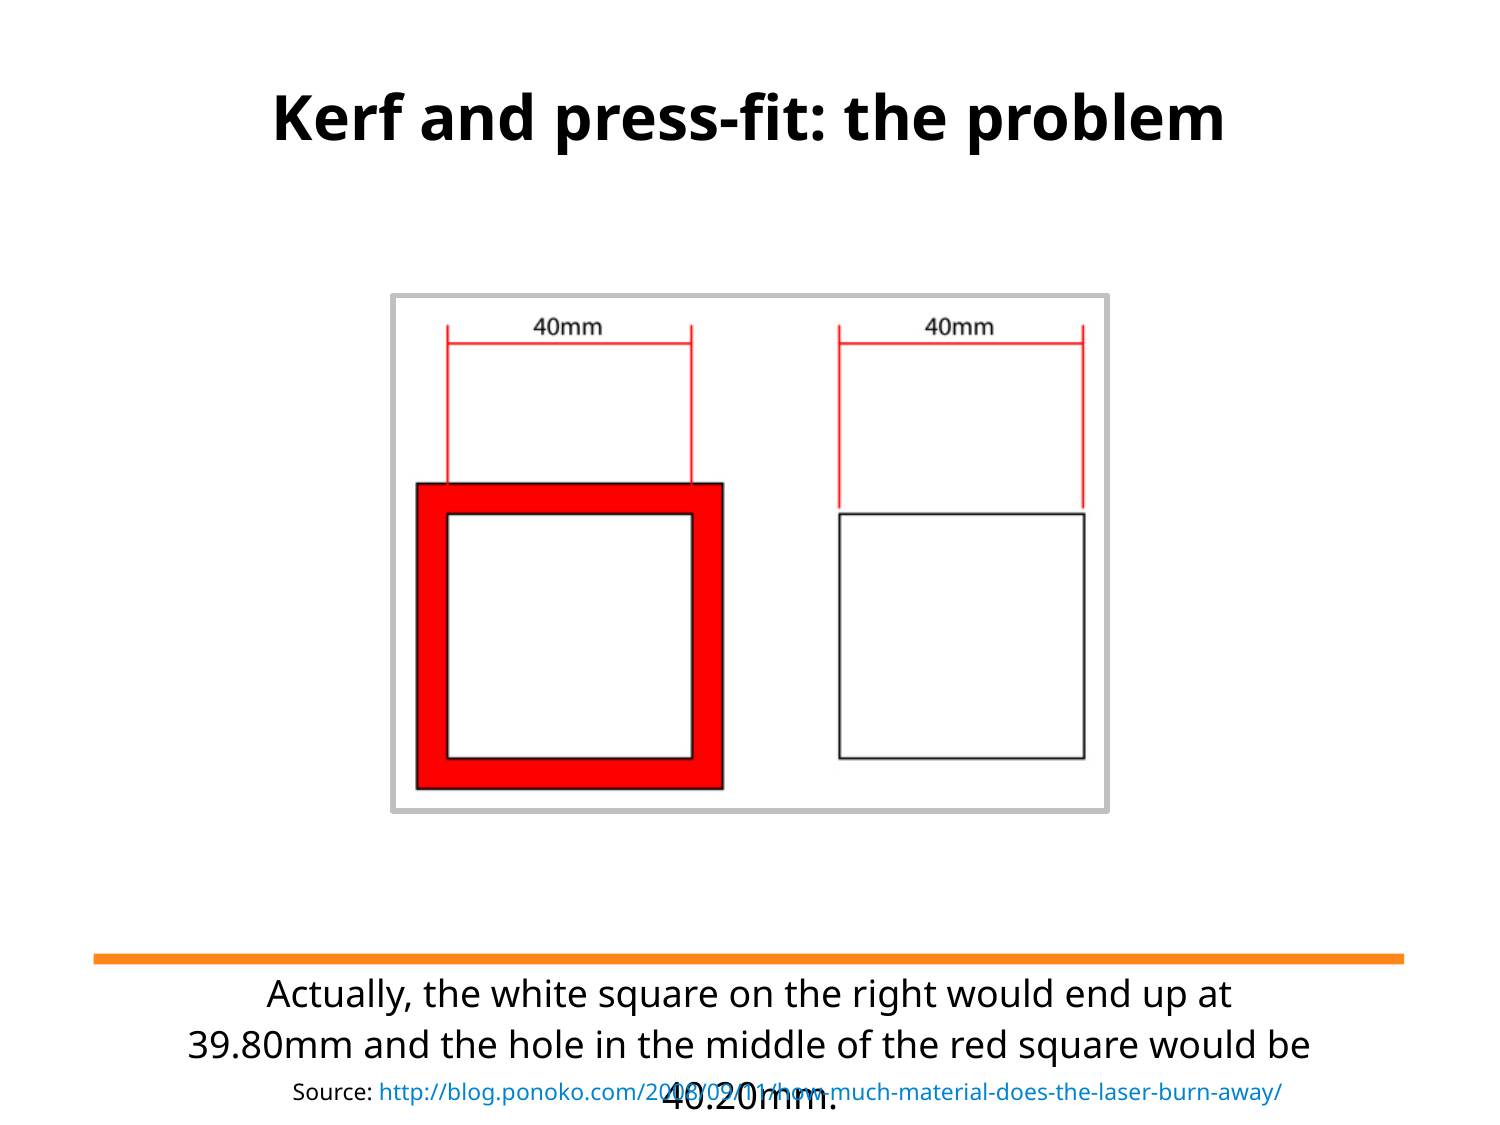

# Kerf and press-fit: the problem
Actually, the white square on the right would end up at 39.80mm and the hole in the middle of the red square would be 40.20mm.
Source: http://blog.ponoko.com/2008/09/11/how-much-material-does-the-laser-burn-away/